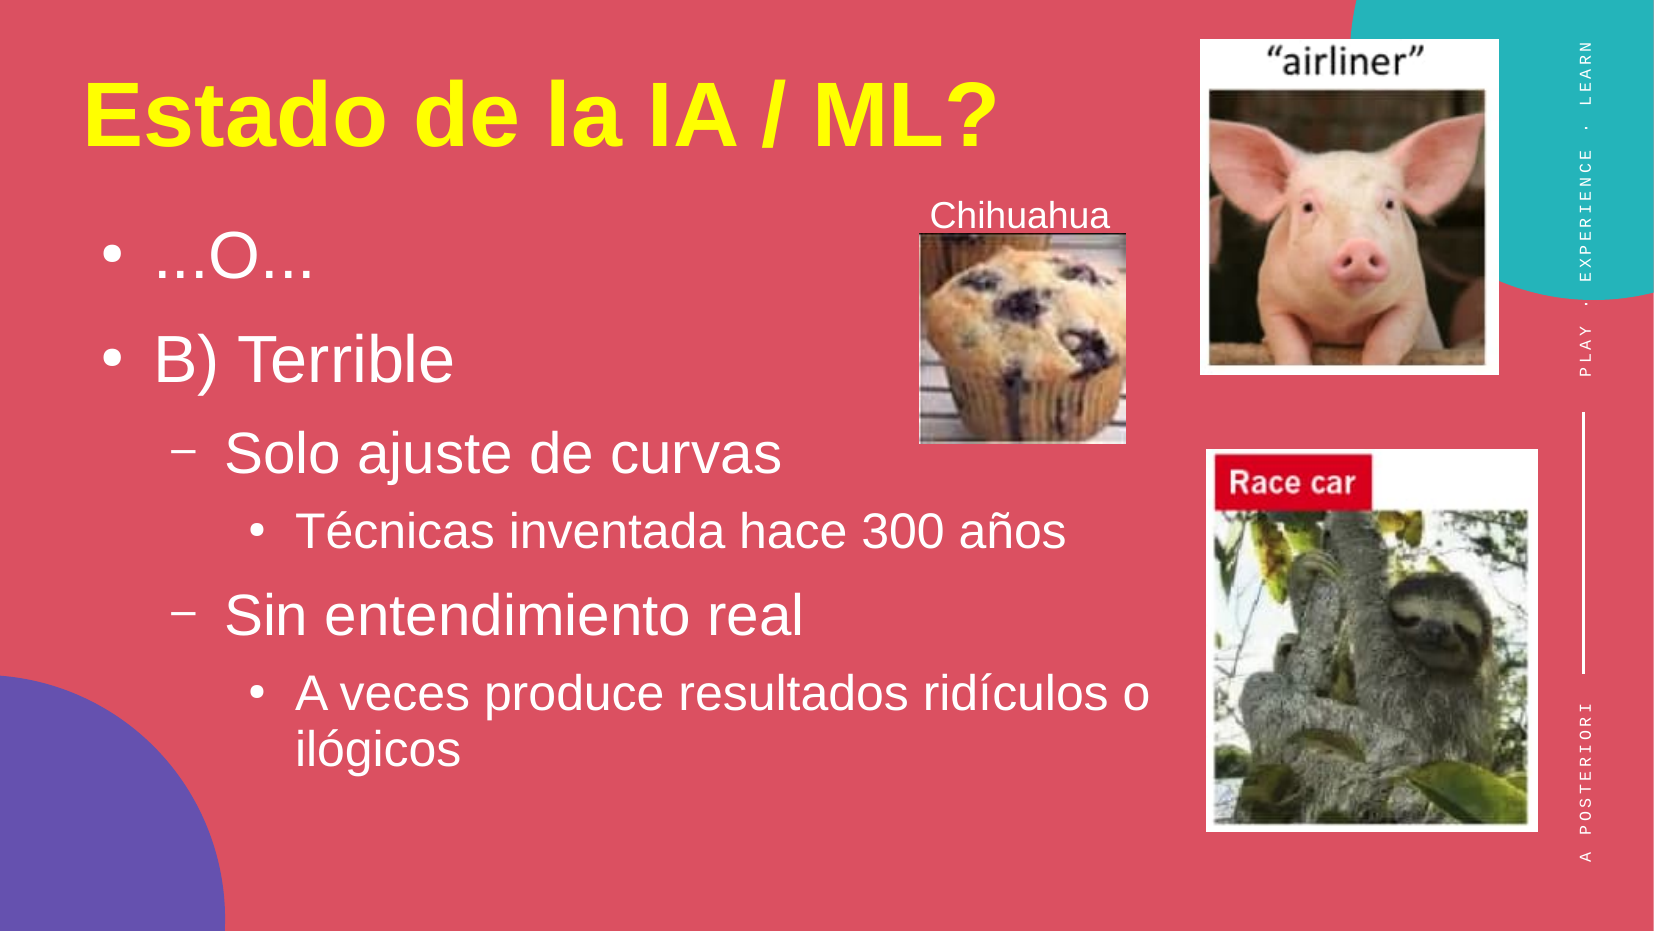

# Estado de la IA / ML?
Chihuahua
...O...
B) Terrible
Solo ajuste de curvas
Técnicas inventada hace 300 años
Sin entendimiento real
A veces produce resultados ridículos o ilógicos